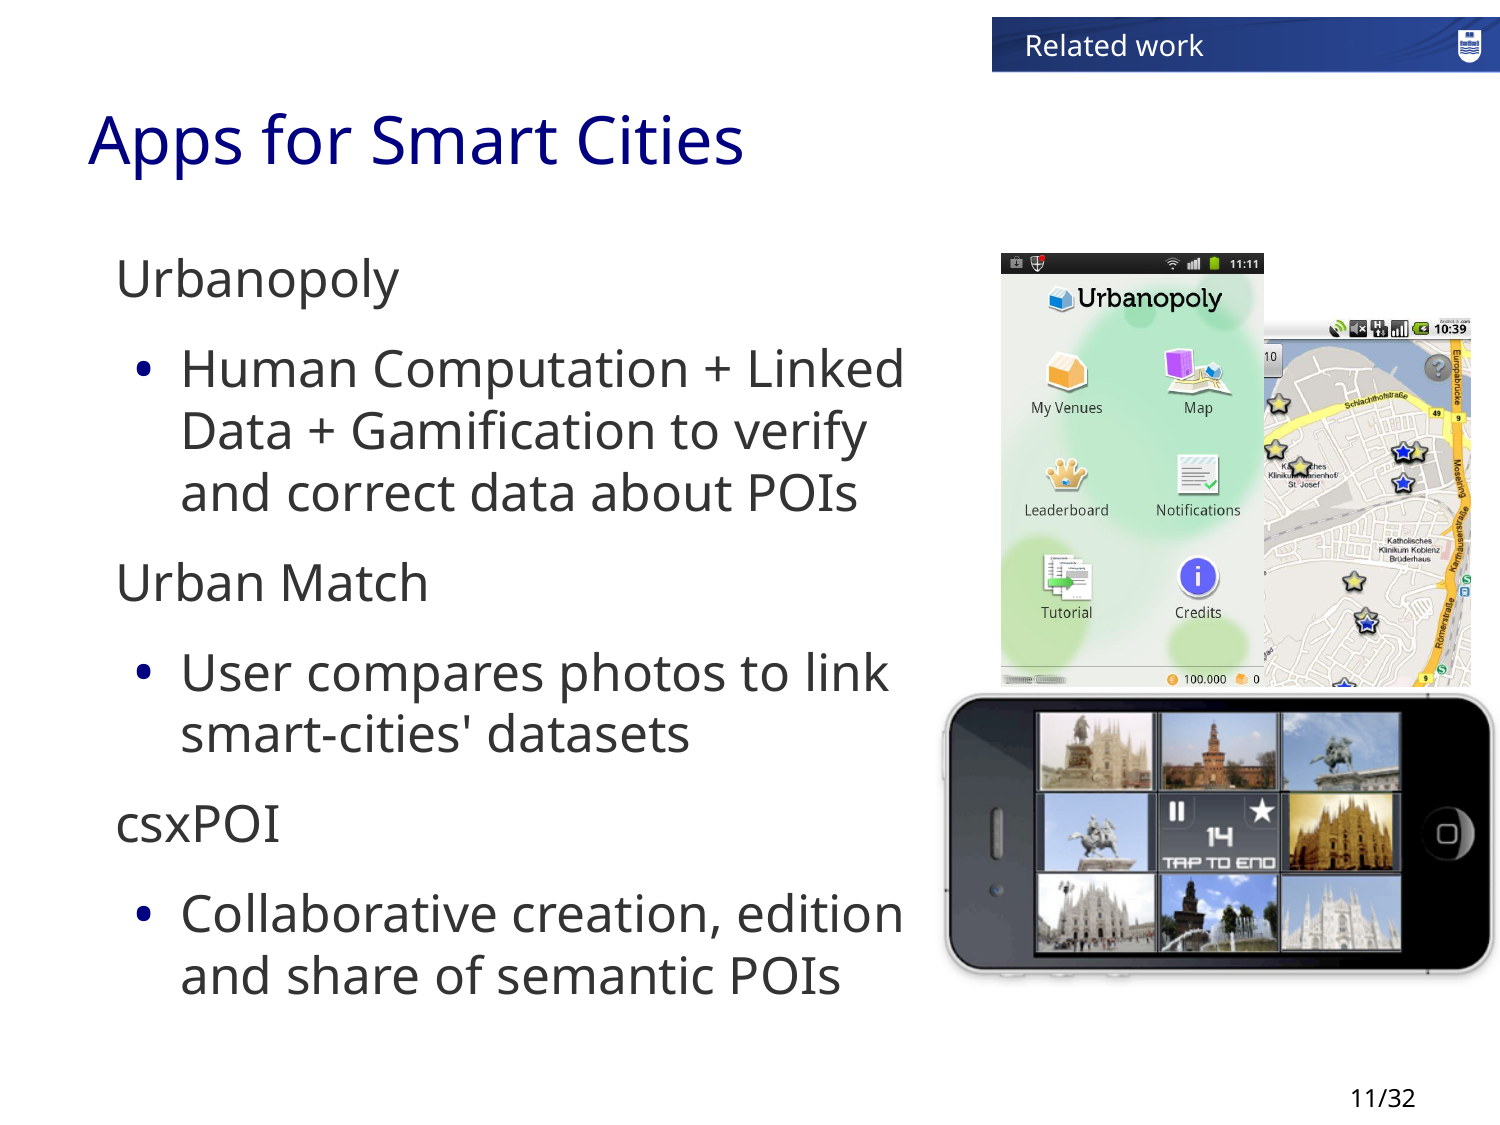

Related work
# Apps for Smart Cities
Urbanopoly
Human Computation + Linked Data + Gamification to verify and correct data about POIs
Urban Match
User compares photos to link smart-cities' datasets
csxPOI
Collaborative creation, edition and share of semantic POIs